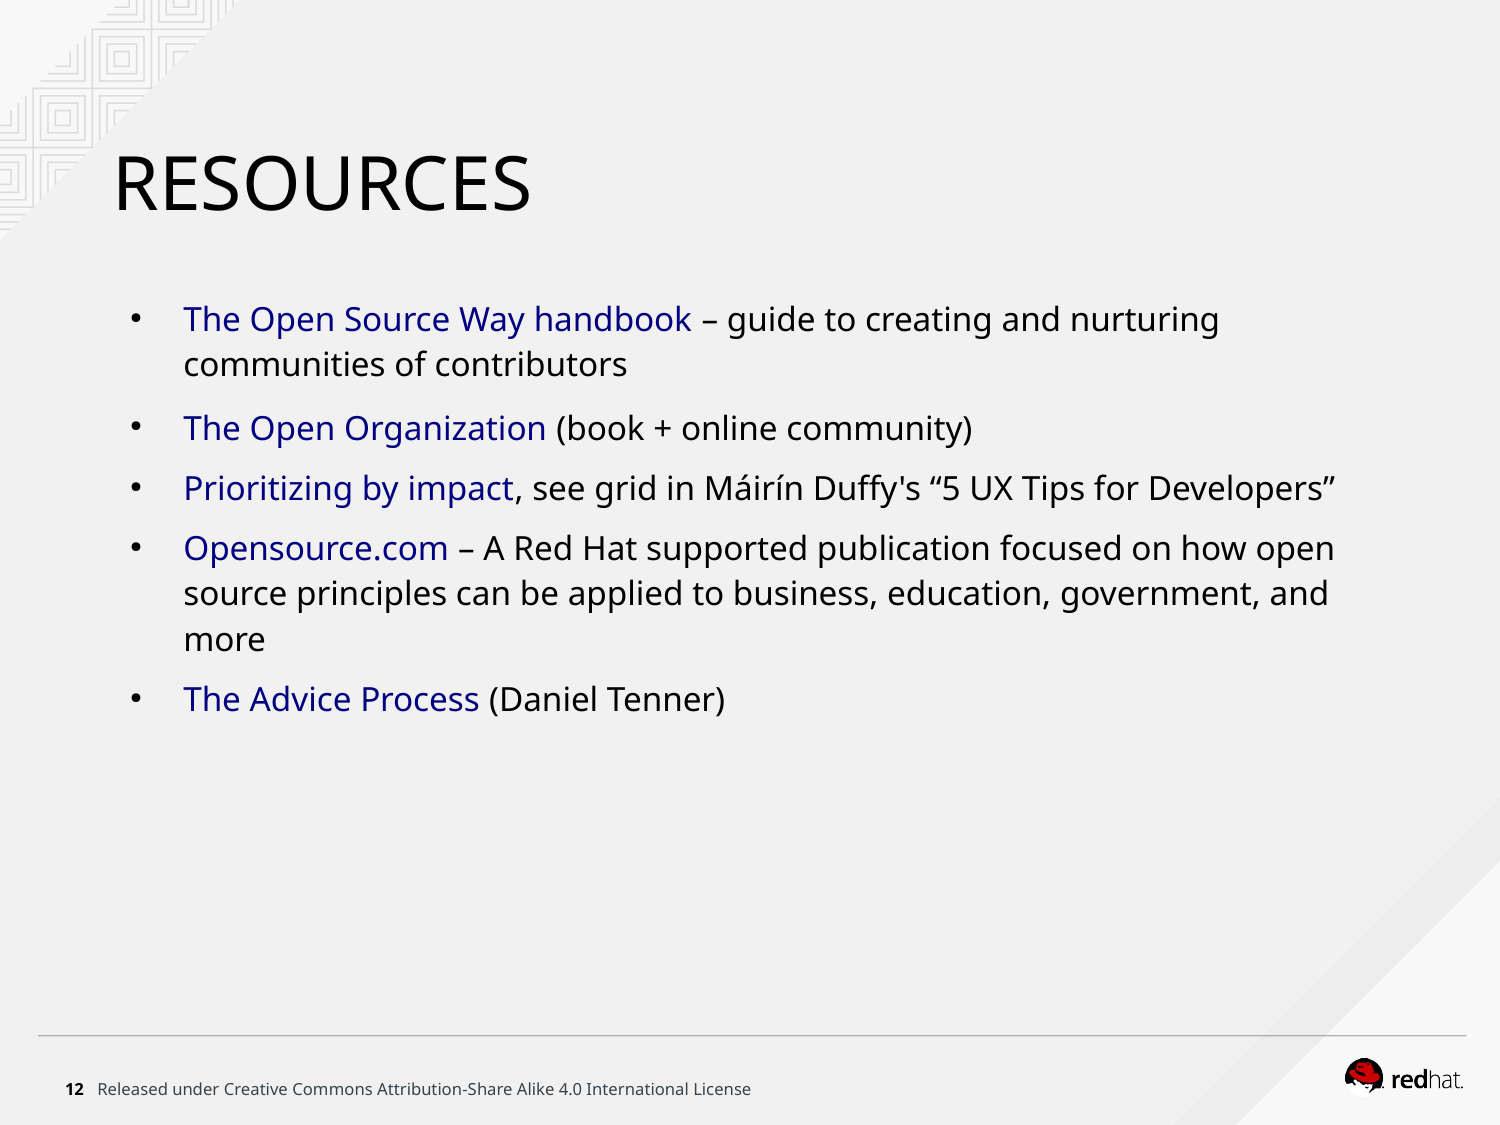

# RESOURCES
The Open Source Way handbook – guide to creating and nurturing communities of contributors
The Open Organization (book + online community)
Prioritizing by impact, see grid in Máirín Duffy's “5 UX Tips for Developers”
Opensource.com – A Red Hat supported publication focused on how open source principles can be applied to business, education, government, and more
The Advice Process (Daniel Tenner)
INSERT DESIGNATOR, IF NEEDED
12